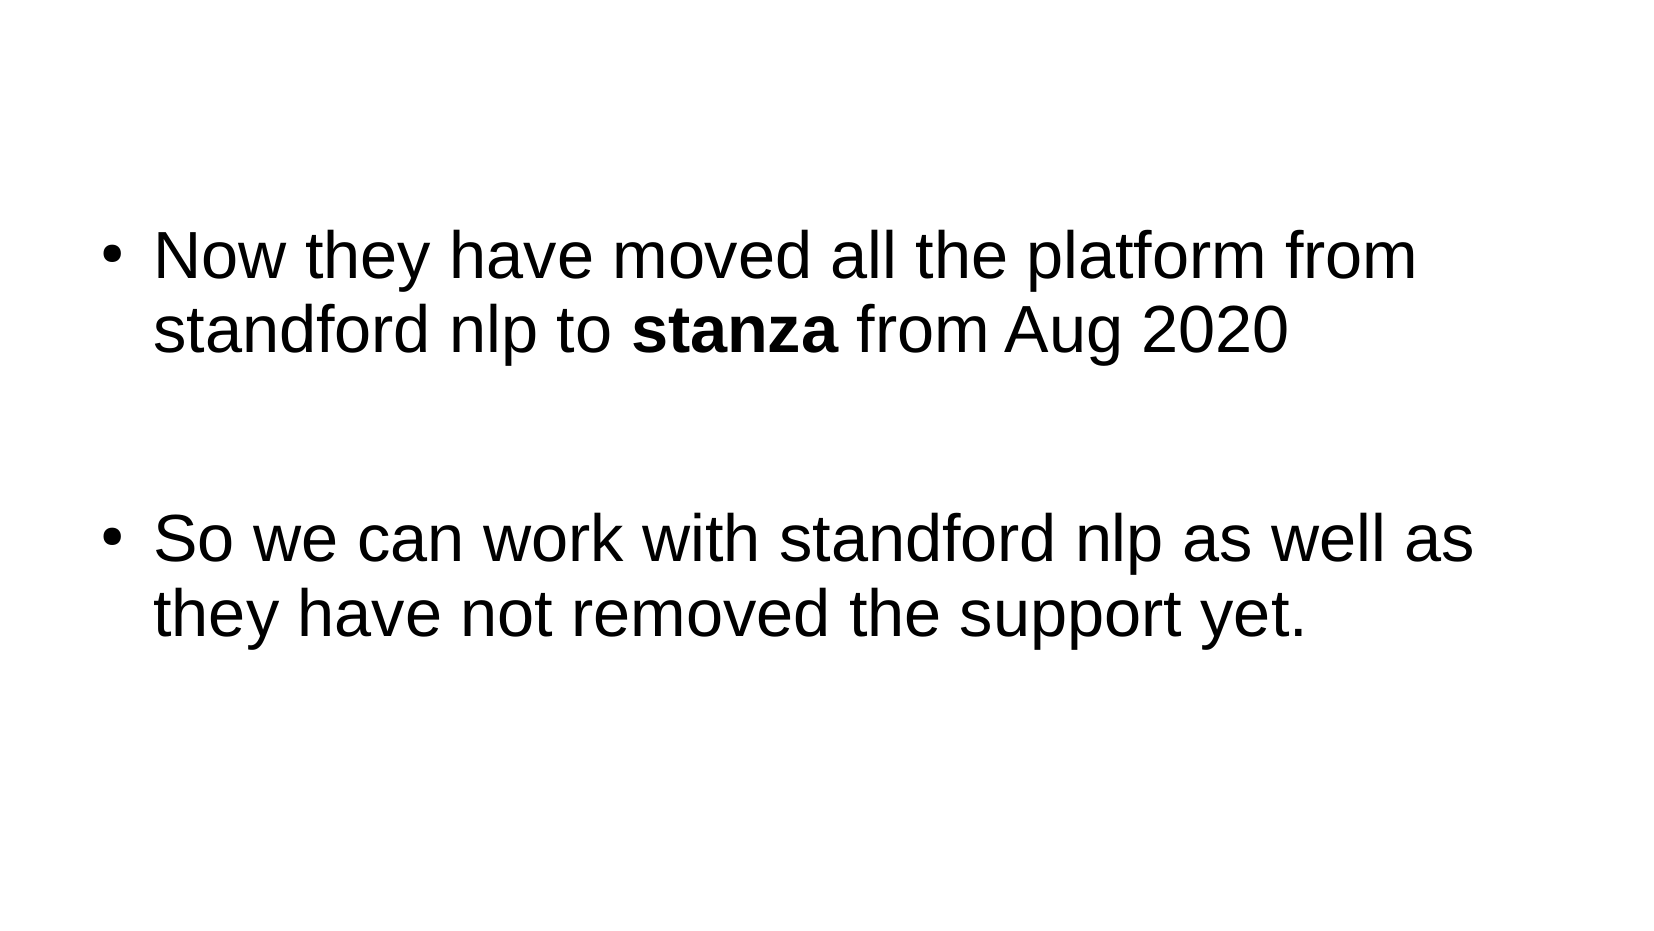

# Now they have moved all the platform from standford nlp to stanza from Aug 2020
So we can work with standford nlp as well as they have not removed the support yet.